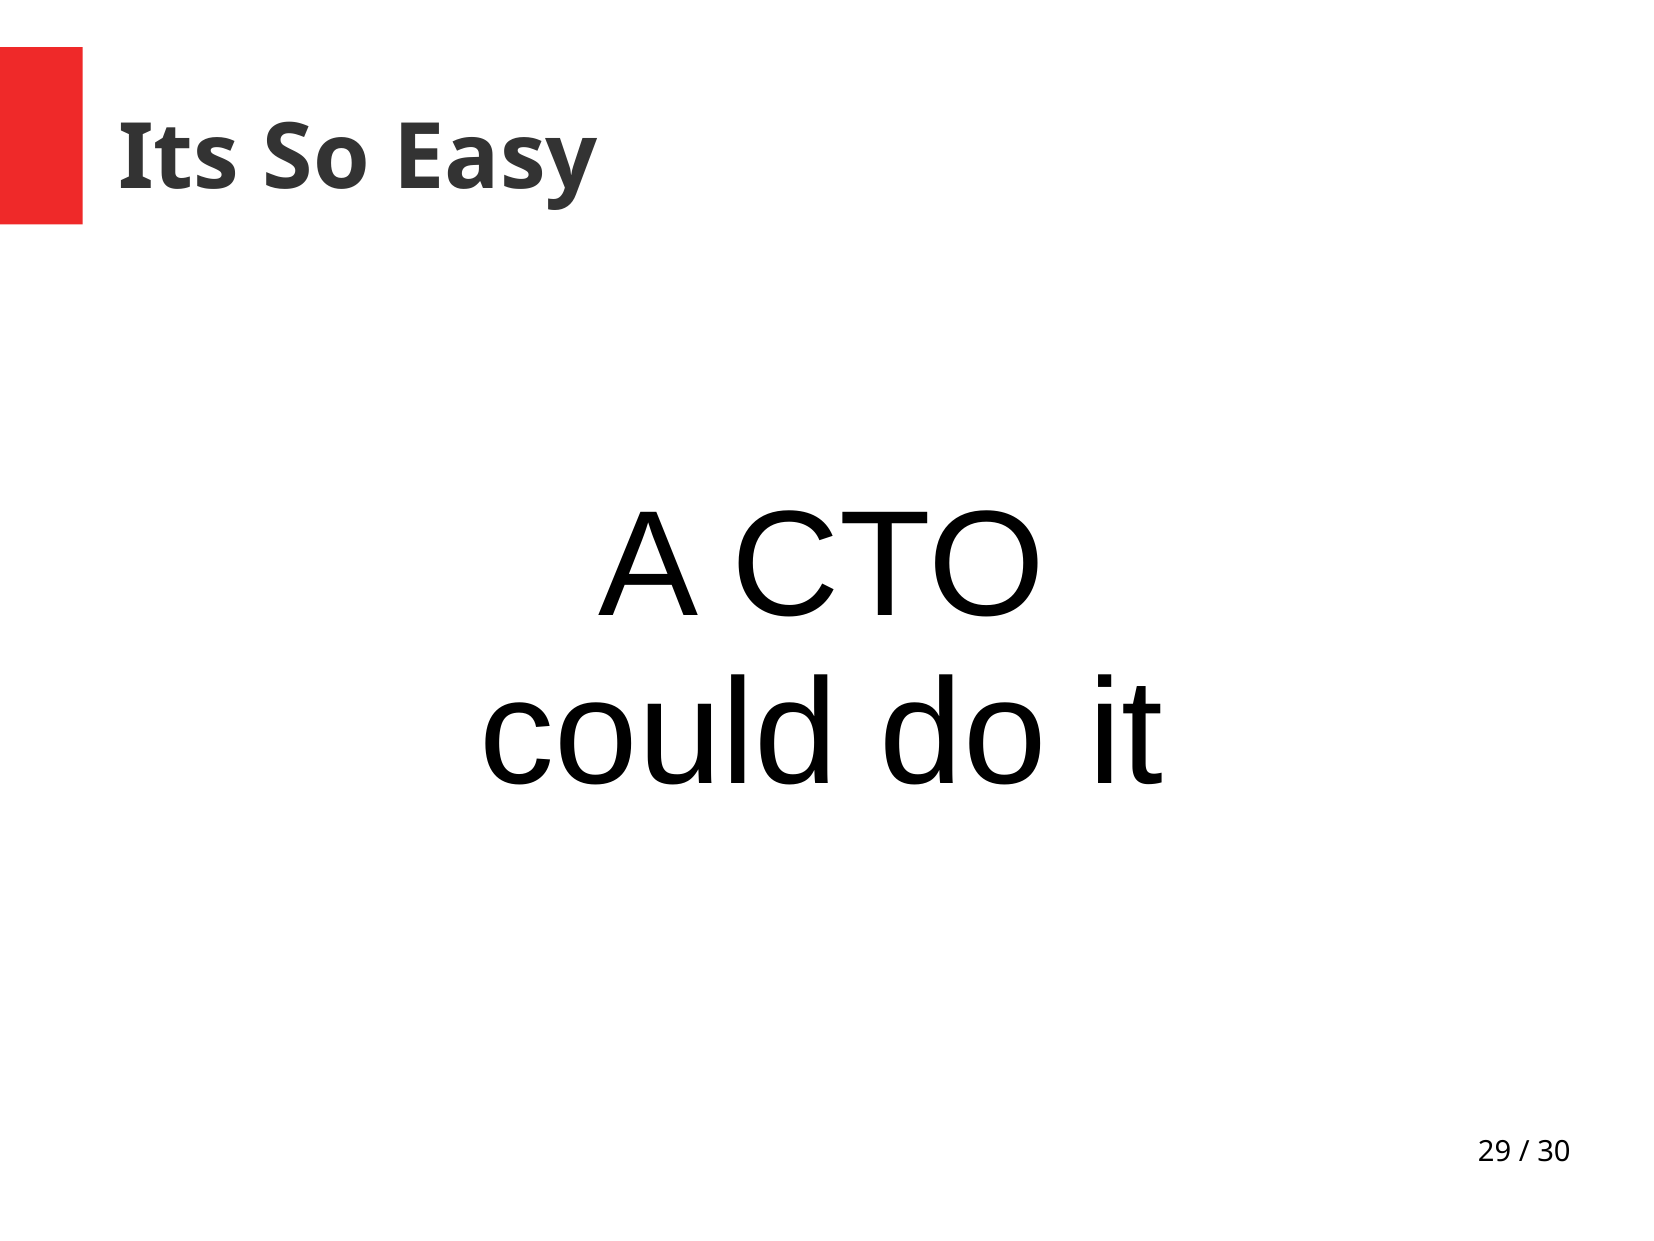

# Its So Easy
A CTO could do it
29